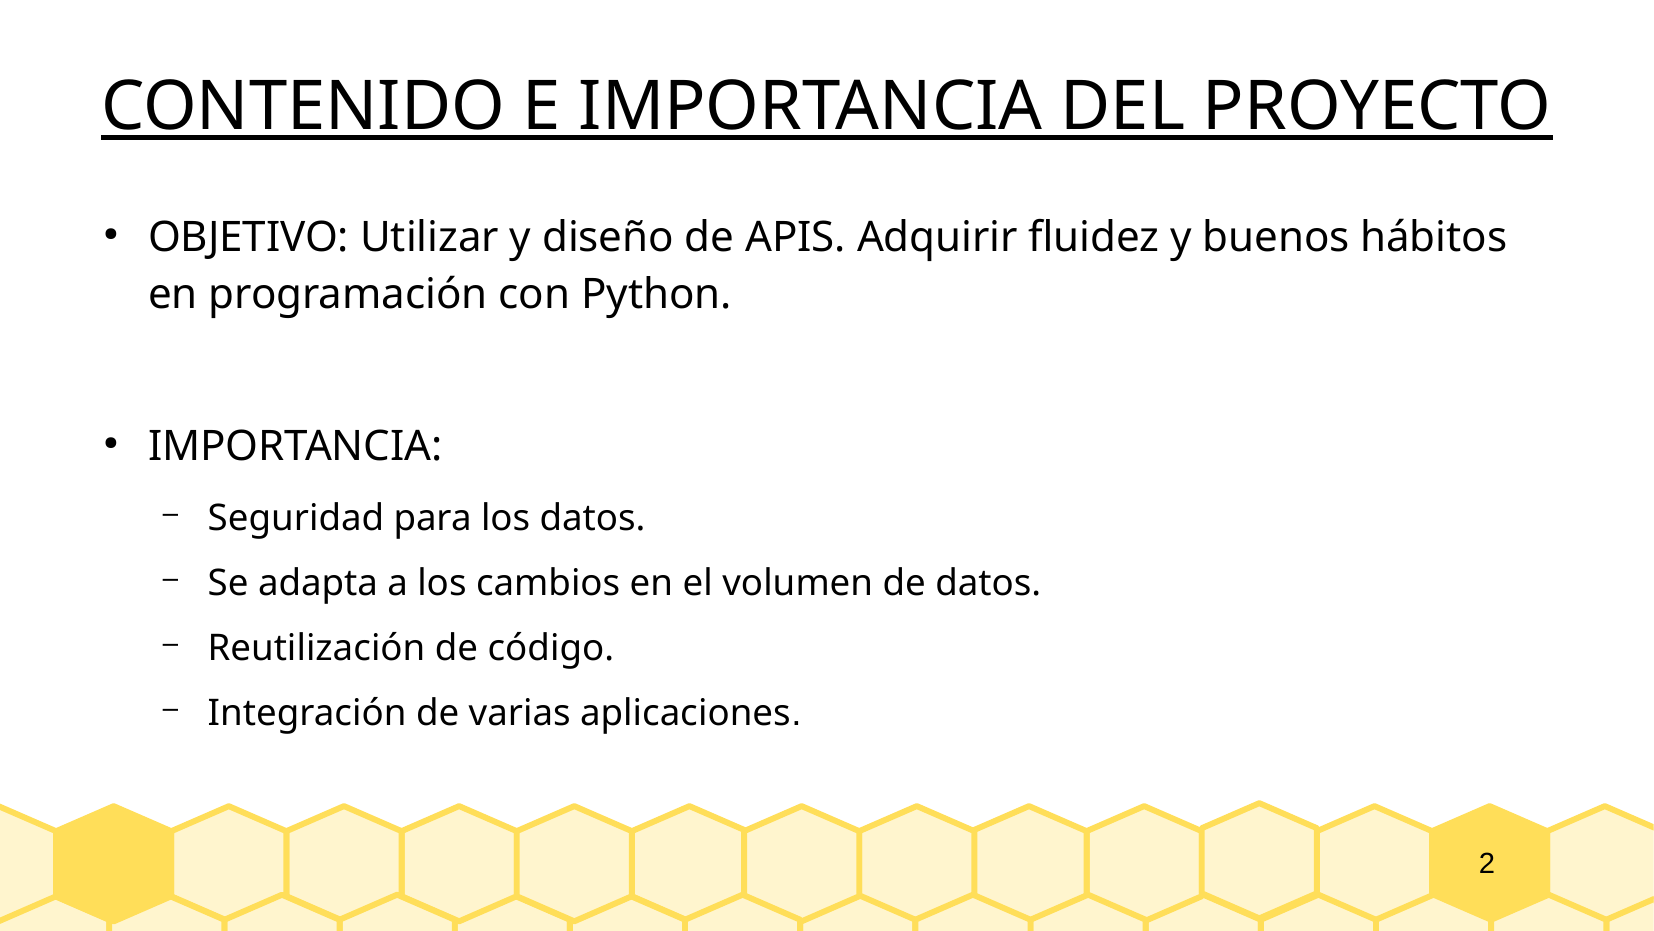

# CONTENIDO E IMPORTANCIA DEL PROYECTO
OBJETIVO: Utilizar y diseño de APIS. Adquirir fluidez y buenos hábitos en programación con Python.
IMPORTANCIA:
Seguridad para los datos.
Se adapta a los cambios en el volumen de datos.
Reutilización de código.
Integración de varias aplicaciones.